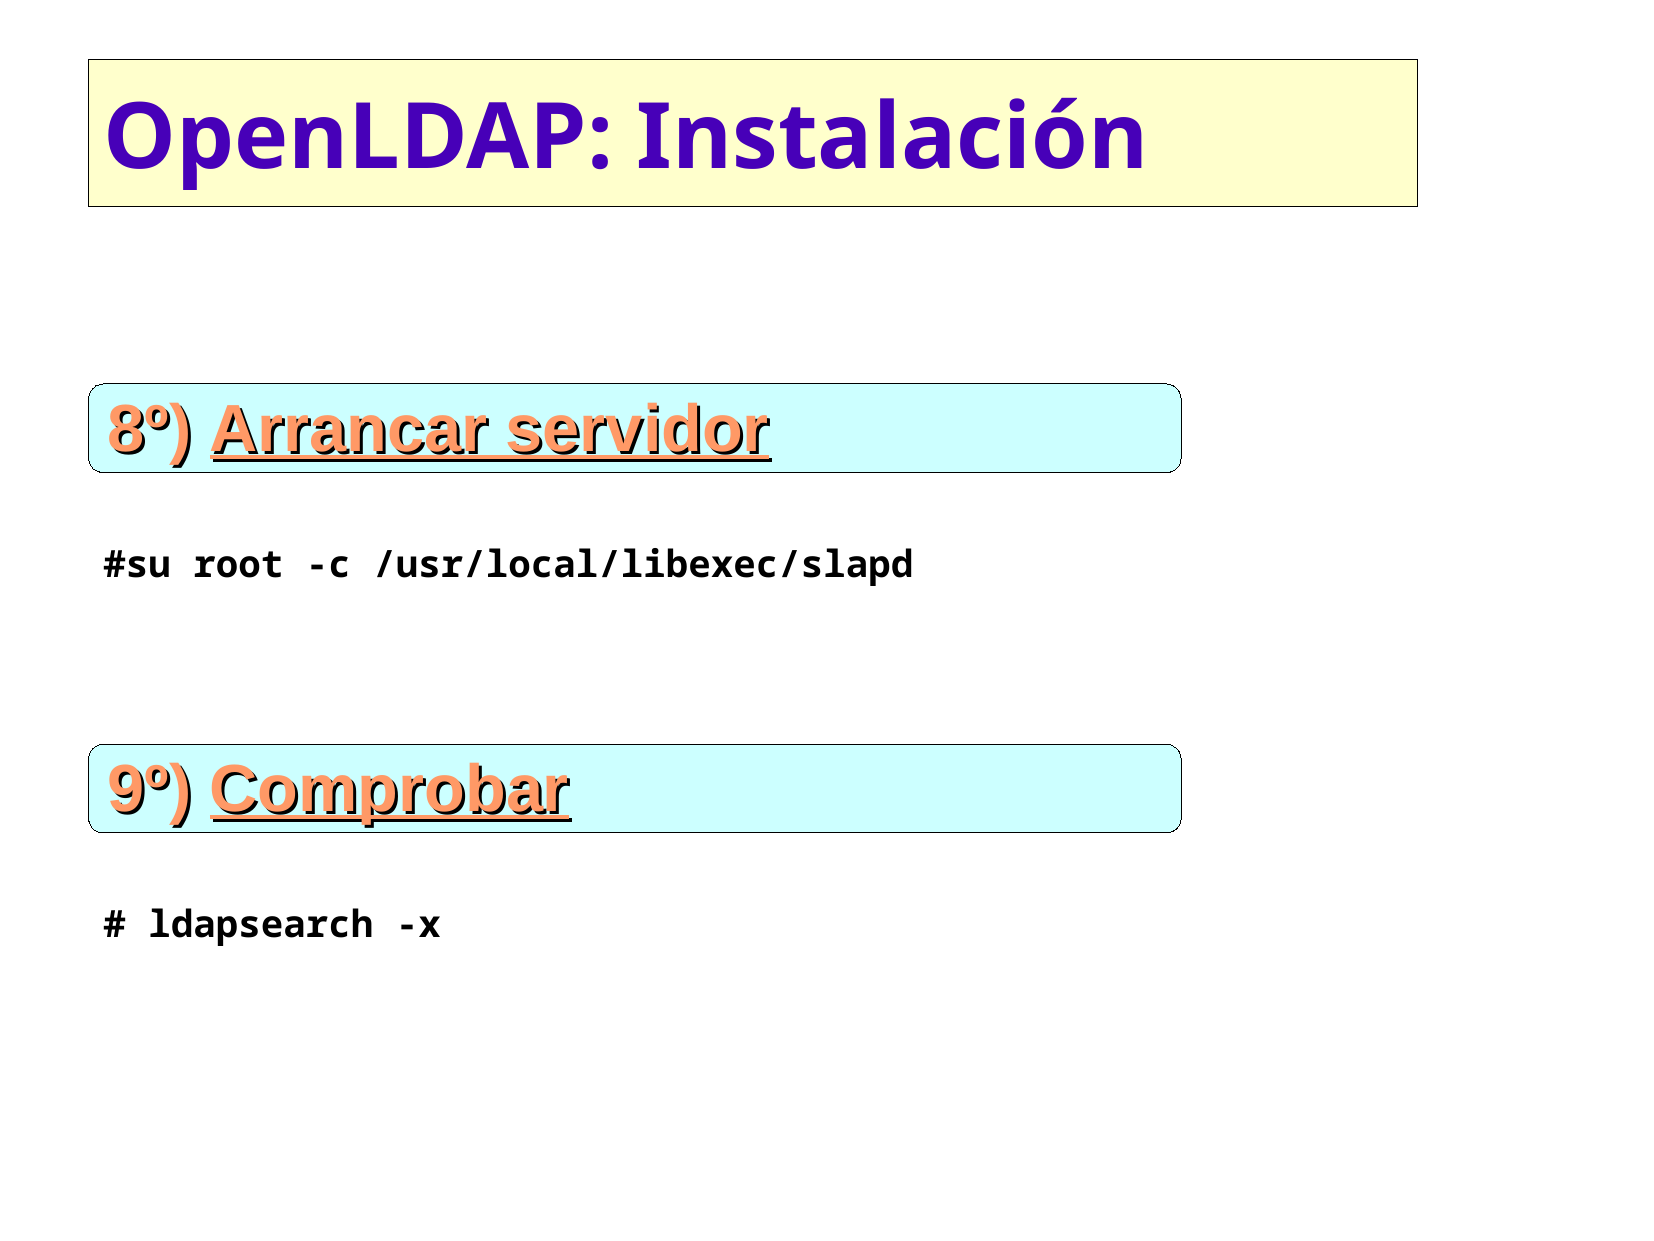

OpenLDAP: Instalación
8º) Arrancar servidor
#su root -c /usr/local/libexec/slapd
9º) Comprobar
# ldapsearch -x